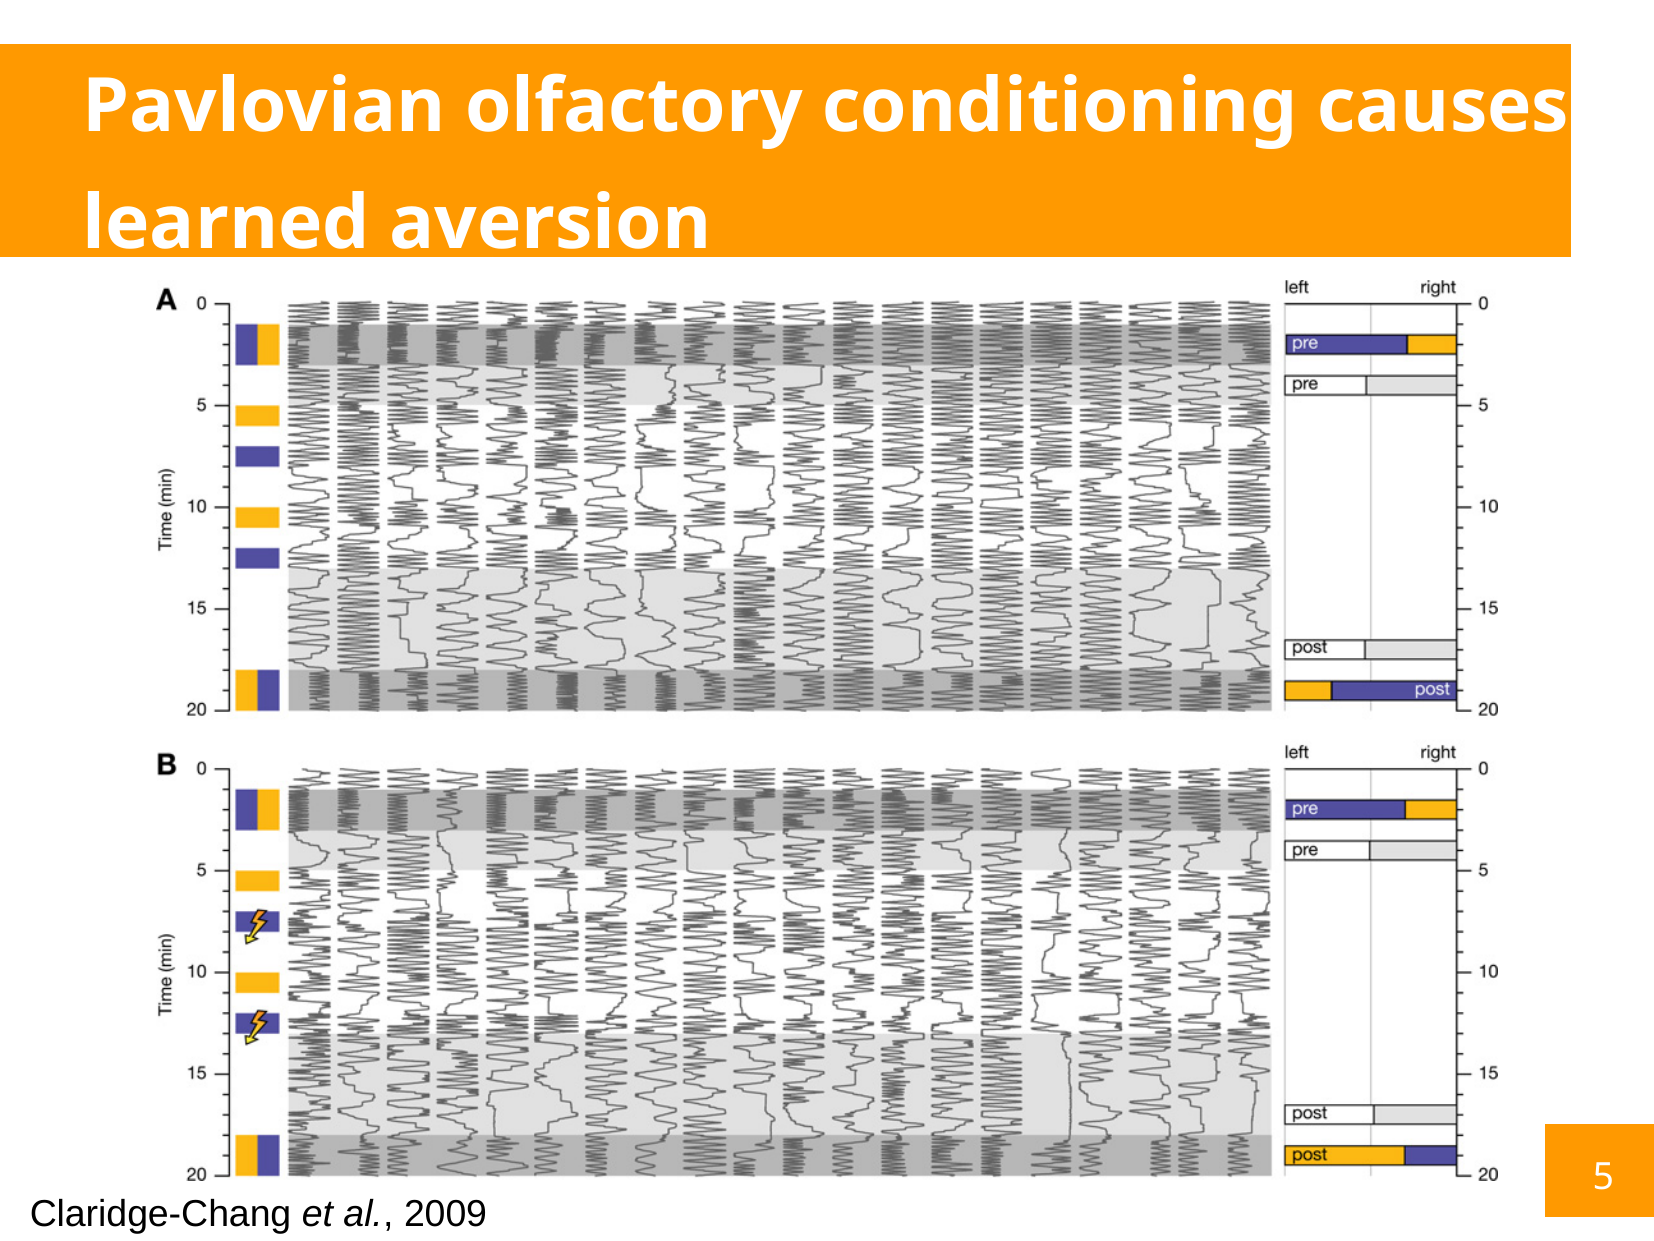

# Pavlovian olfactory conditioning causes learned aversion
5
Claridge-Chang et al., 2009